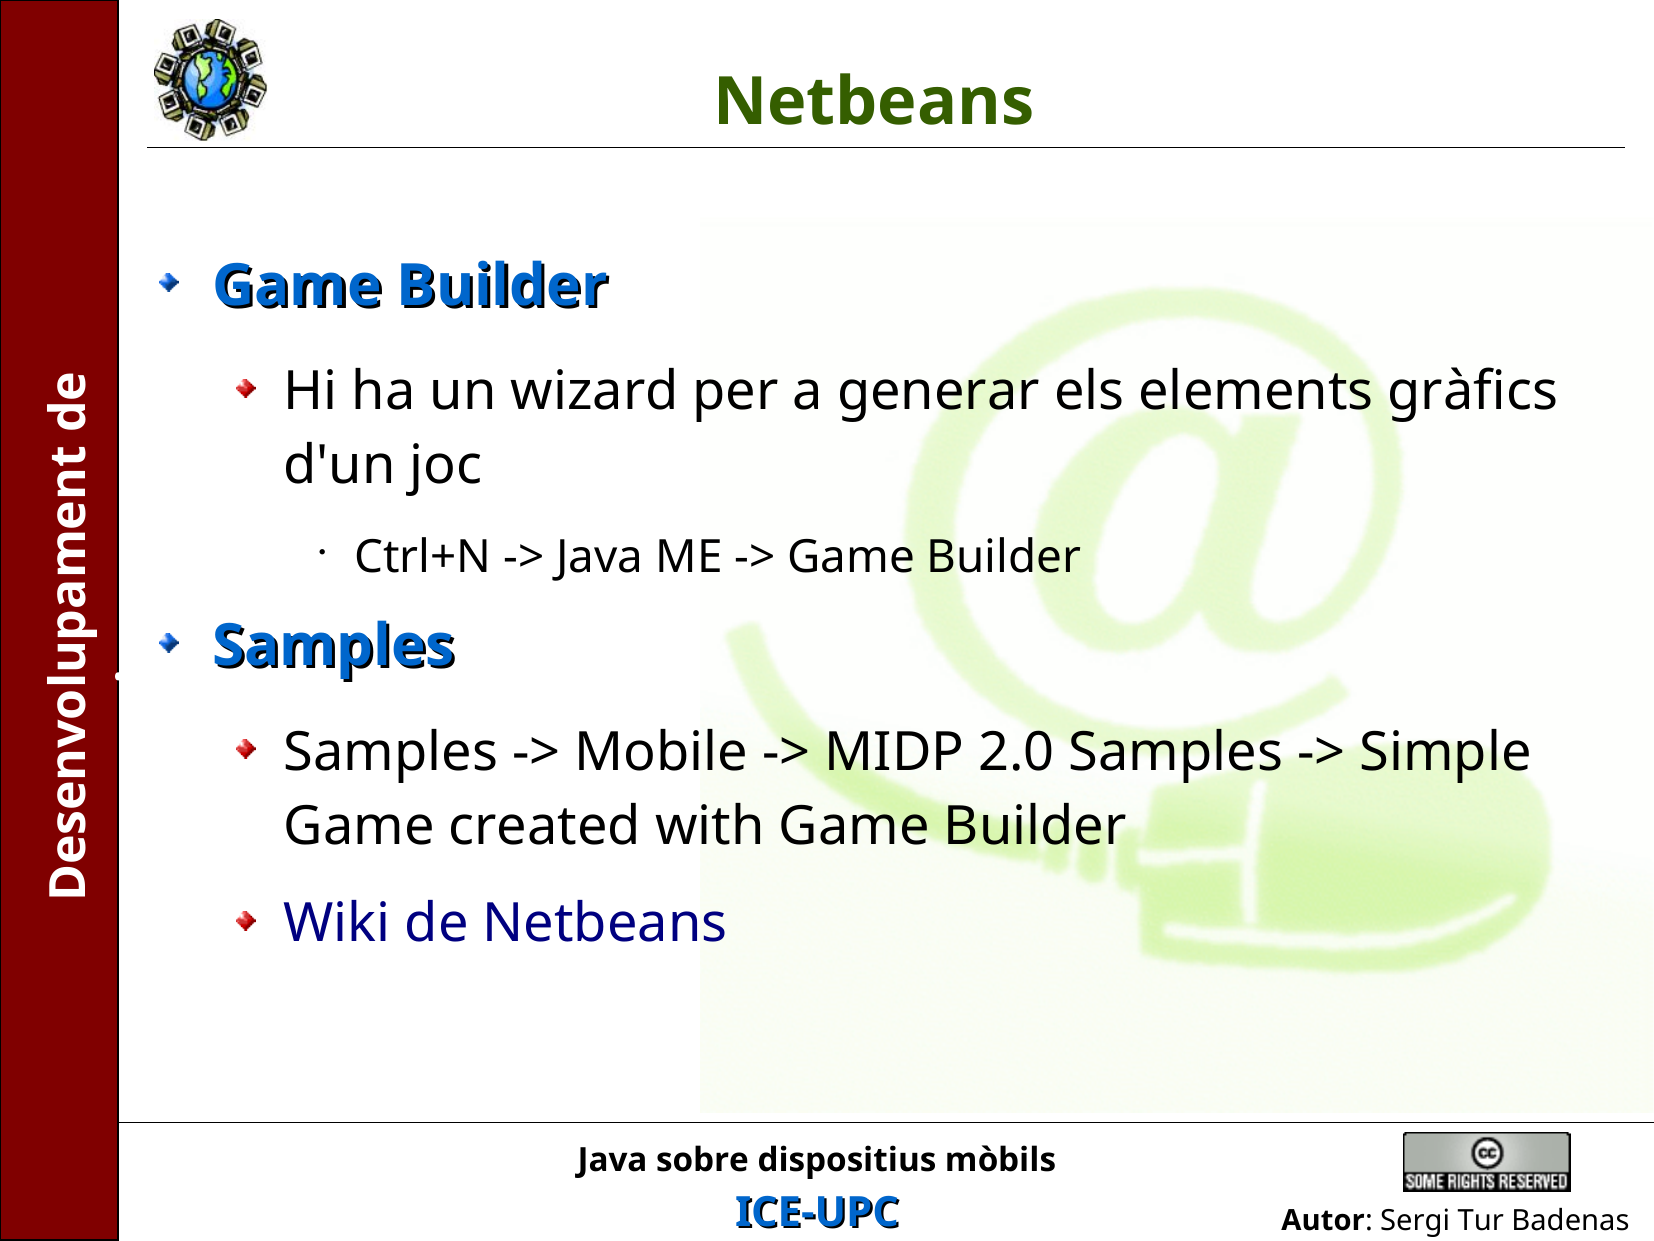

# Netbeans
Game Builder
Hi ha un wizard per a generar els elements gràfics d'un joc
Ctrl+N -> Java ME -> Game Builder
Samples
Samples -> Mobile -> MIDP 2.0 Samples -> Simple Game created with Game Builder
Wiki de Netbeans